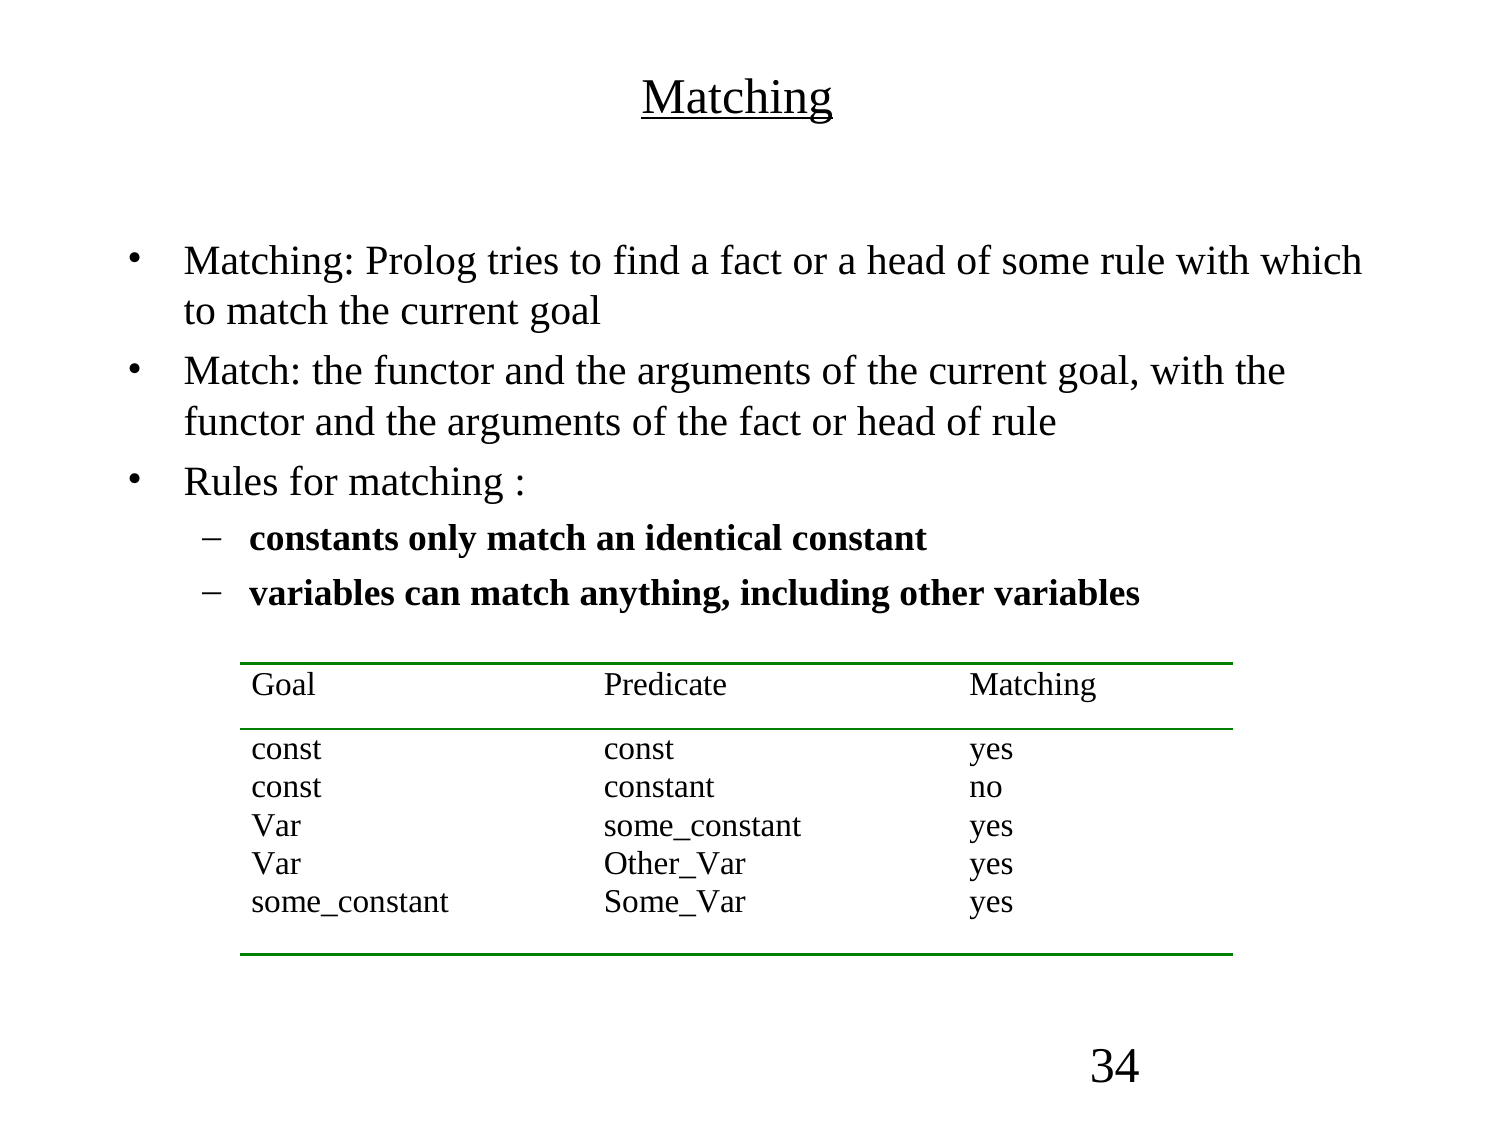

# Matching
Matching: Prolog tries to find a fact or a head of some rule with which to match the current goal
Match: the functor and the arguments of the current goal, with the functor and the arguments of the fact or head of rule
Rules for matching :
constants only match an identical constant
variables can match anything, including other variables
34